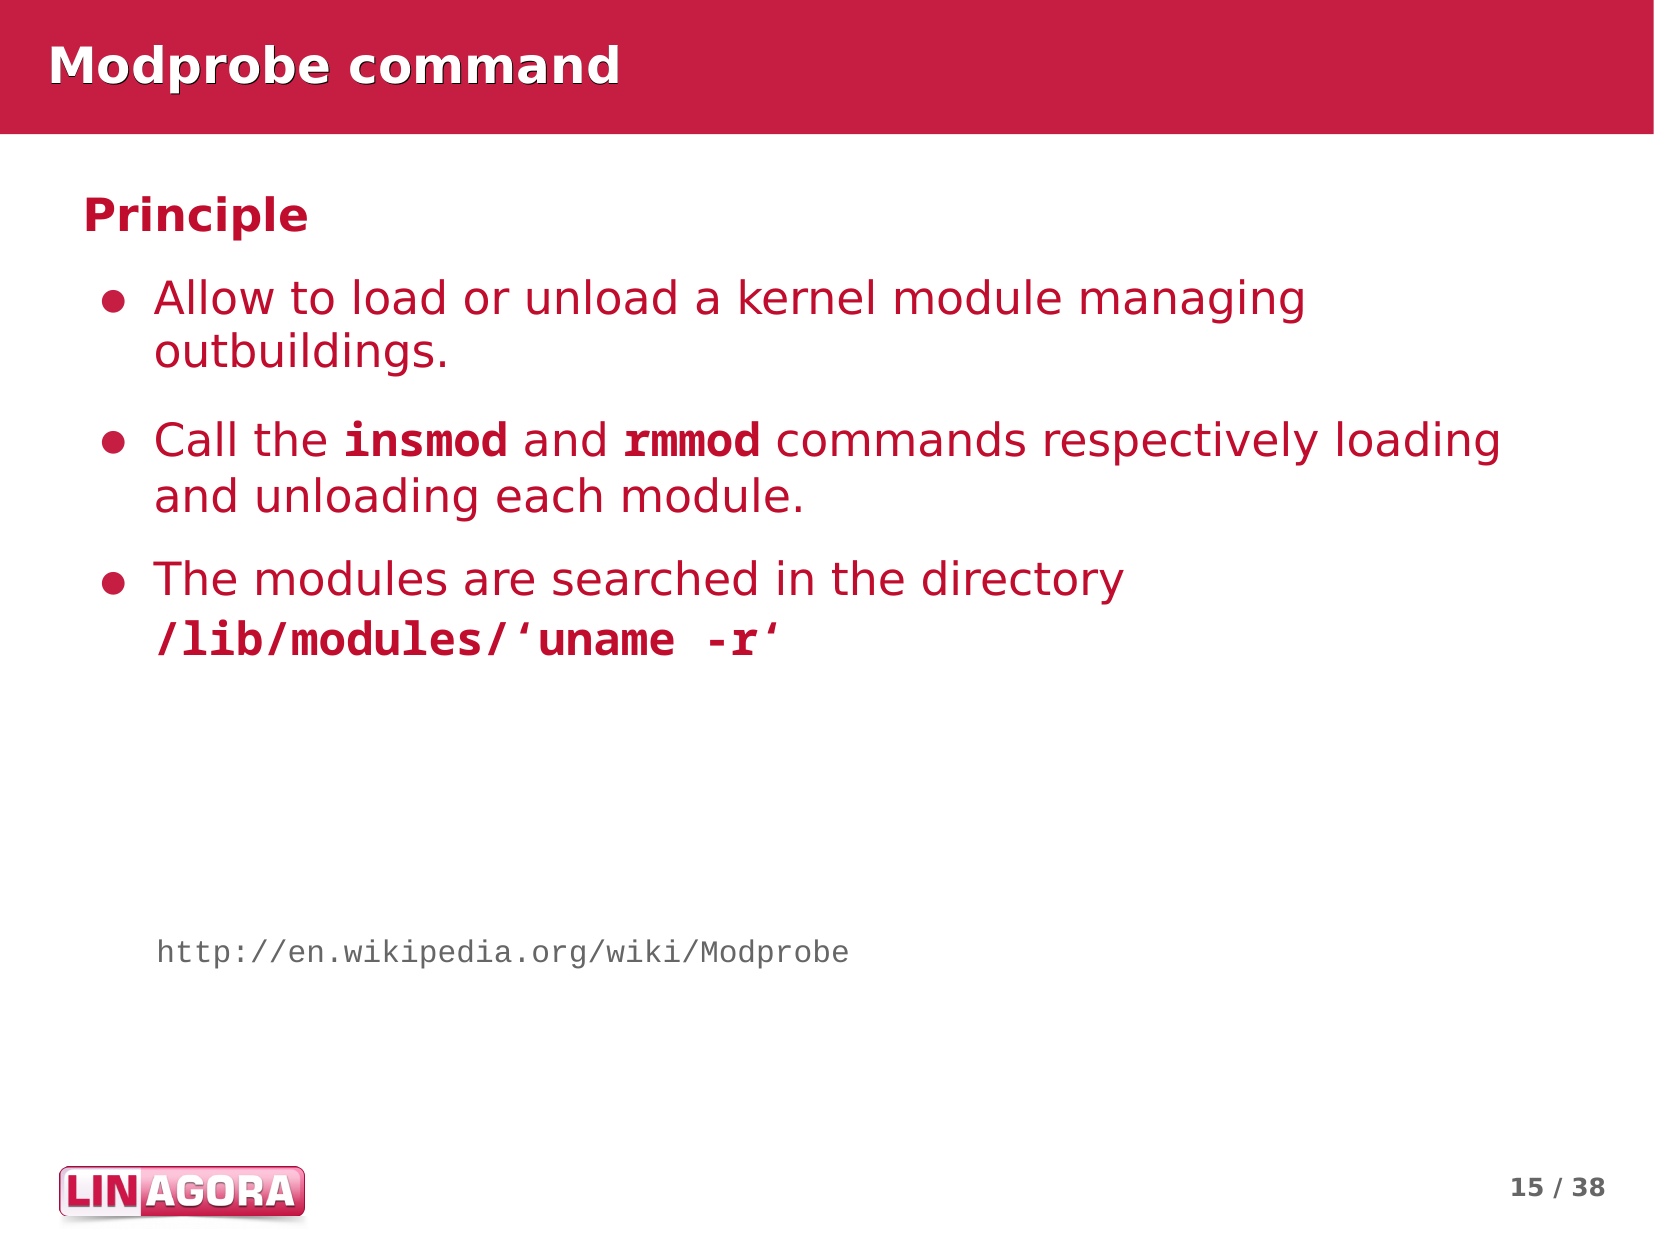

# Modprobe command
Principle
Allow to load or unload a kernel module managing outbuildings.
Call the insmod and rmmod commands respectively loading and unloading each module.
The modules are searched in the directory /lib/modules/‘uname -r‘
http://en.wikipedia.org/wiki/Modprobe